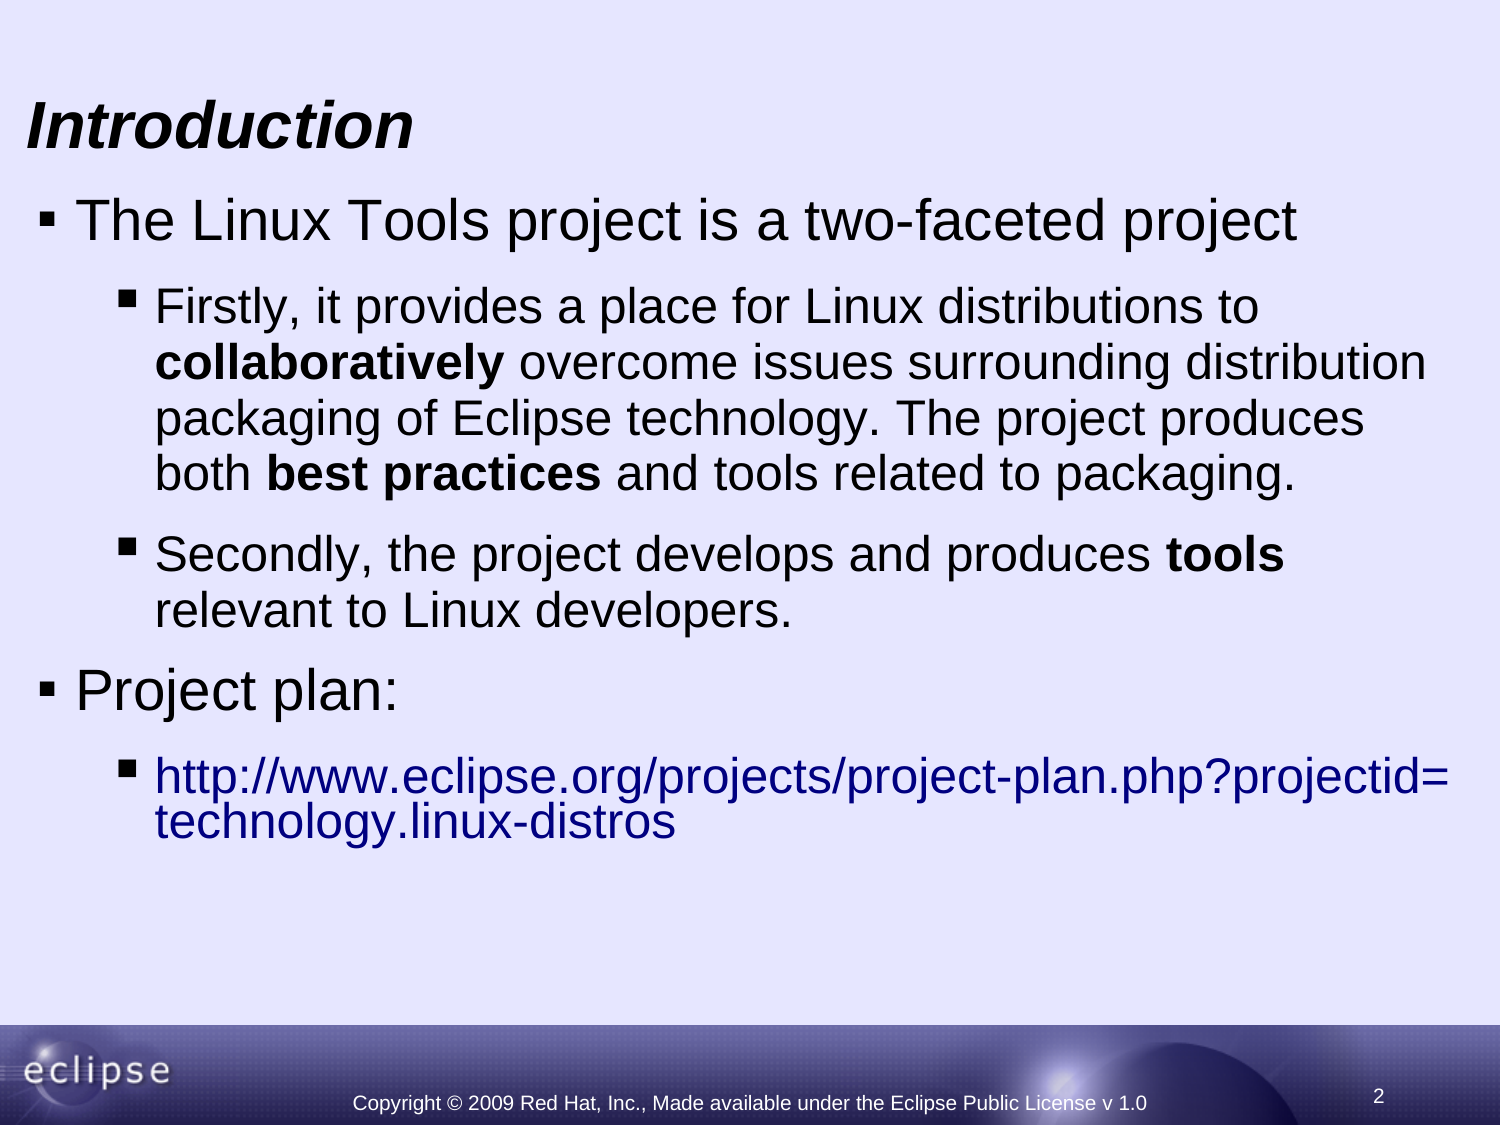

# Introduction
The Linux Tools project is a two-faceted project
Firstly, it provides a place for Linux distributions to collaboratively overcome issues surrounding distribution packaging of Eclipse technology. The project produces both best practices and tools related to packaging.
Secondly, the project develops and produces tools relevant to Linux developers.
Project plan:
http://www.eclipse.org/projects/project-plan.php?projectid=technology.linux-distros